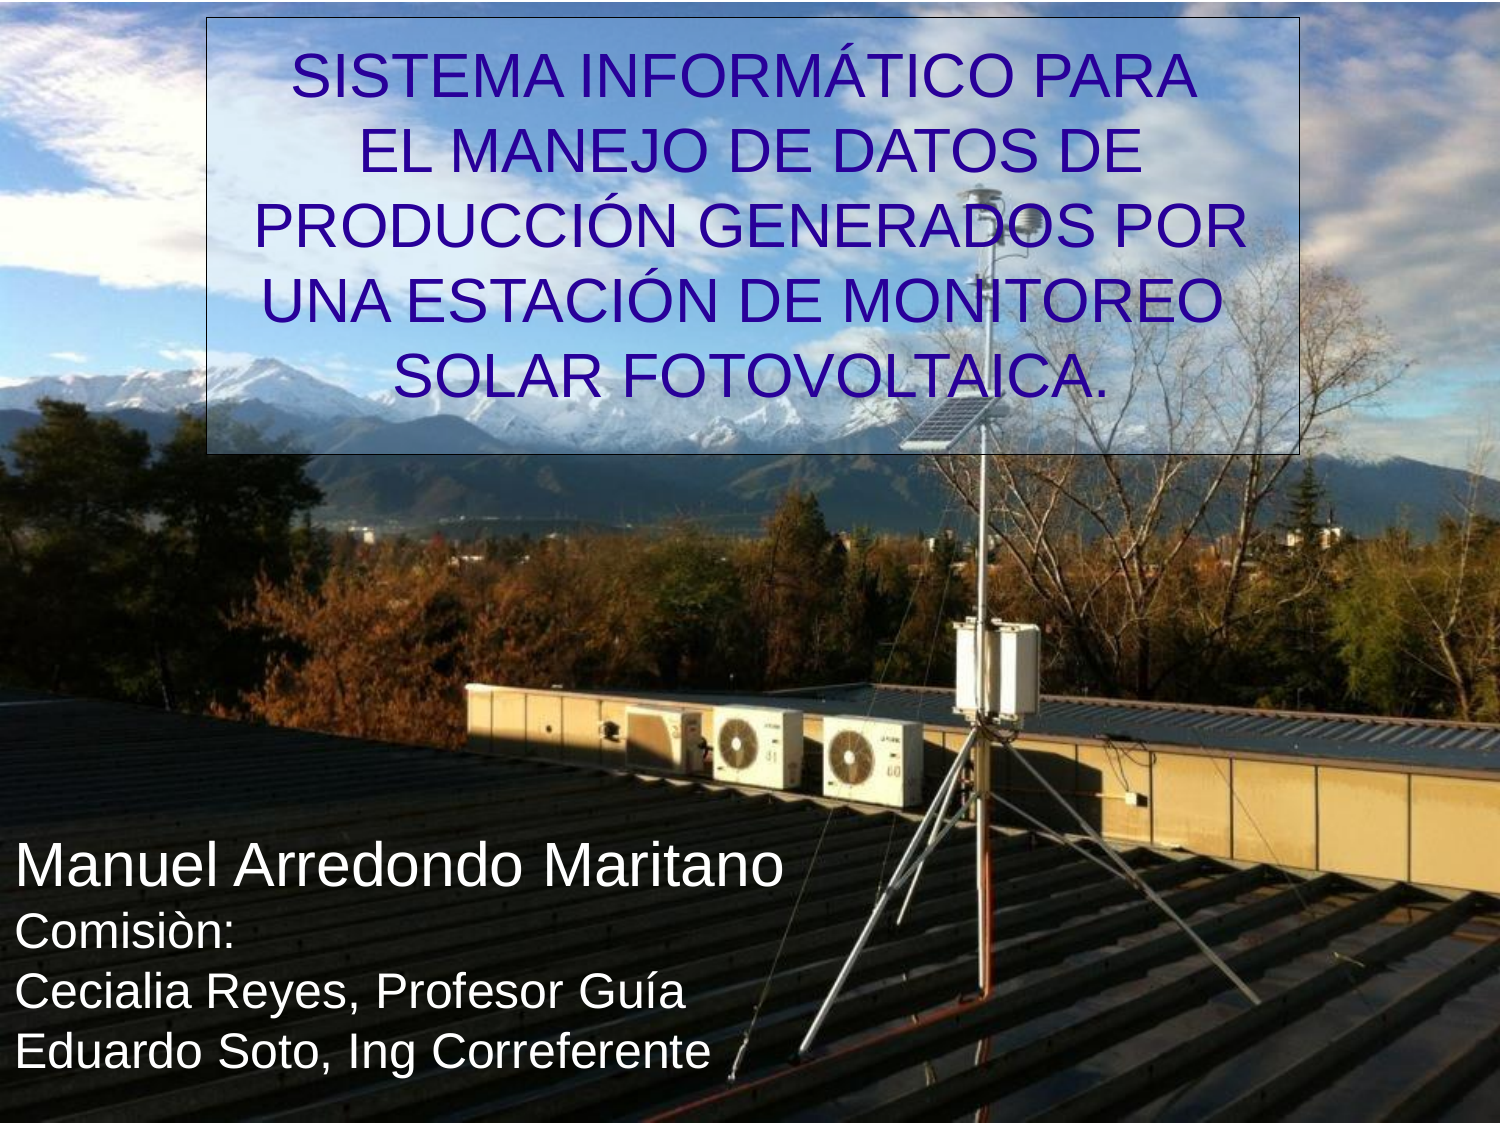

SISTEMA INFORMÁTICO PARA
EL MANEJO DE DATOS DE
 PRODUCCIÓN GENERADOS POR
UNA ESTACIÓN DE MONITOREO
SOLAR FOTOVOLTAICA.
Manuel Arredondo Maritano
Comisiòn:
Cecialia Reyes, Profesor Guía
Eduardo Soto, Ing Correferente